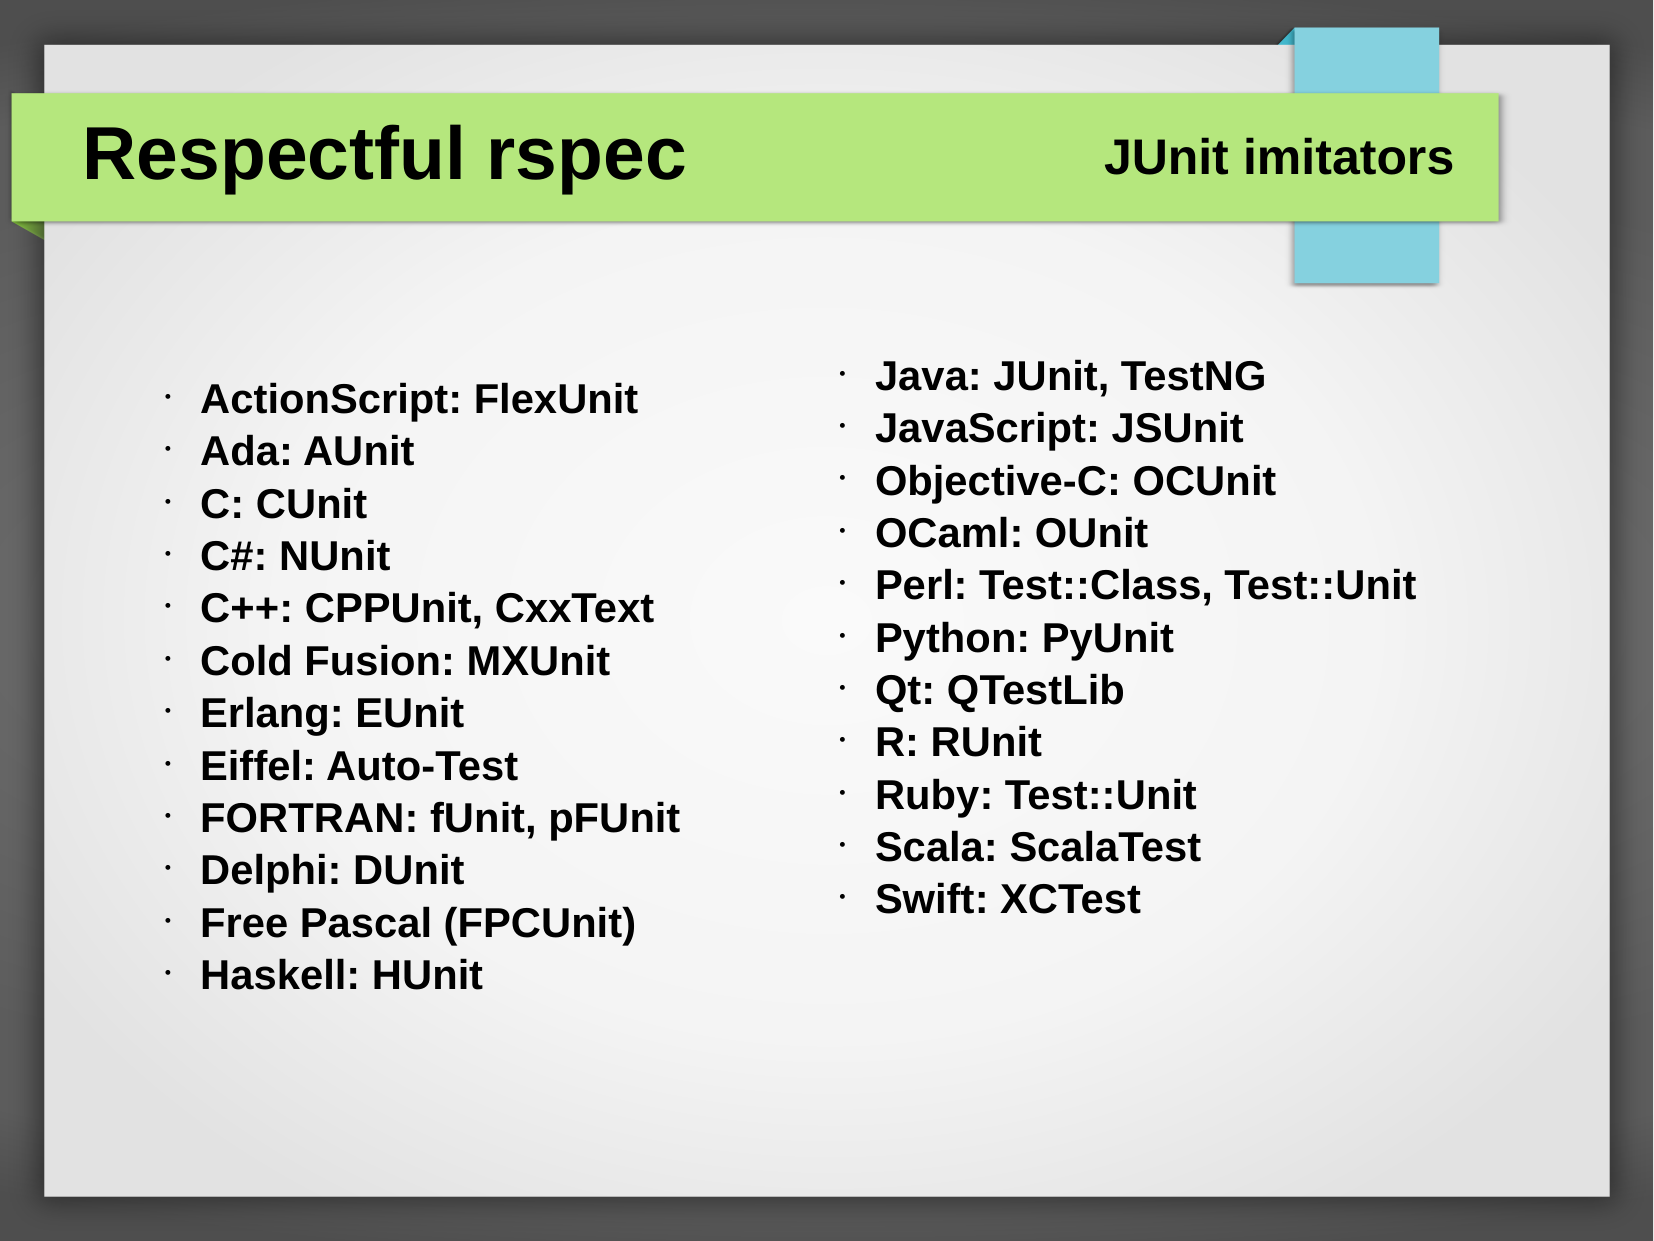

# Respectful rspec
JUnit imitators
ActionScript: FlexUnit
Ada: AUnit
C: CUnit
C#: NUnit
C++: CPPUnit, CxxText
Cold Fusion: MXUnit
Erlang: EUnit
Eiffel: Auto-Test
FORTRAN: fUnit, pFUnit
Delphi: DUnit
Free Pascal (FPCUnit)
Haskell: HUnit
Java: JUnit, TestNG
JavaScript: JSUnit
Objective-C: OCUnit
OCaml: OUnit
Perl: Test::Class, Test::Unit
Python: PyUnit
Qt: QTestLib
R: RUnit
Ruby: Test::Unit
Scala: ScalaTest
Swift: XCTest